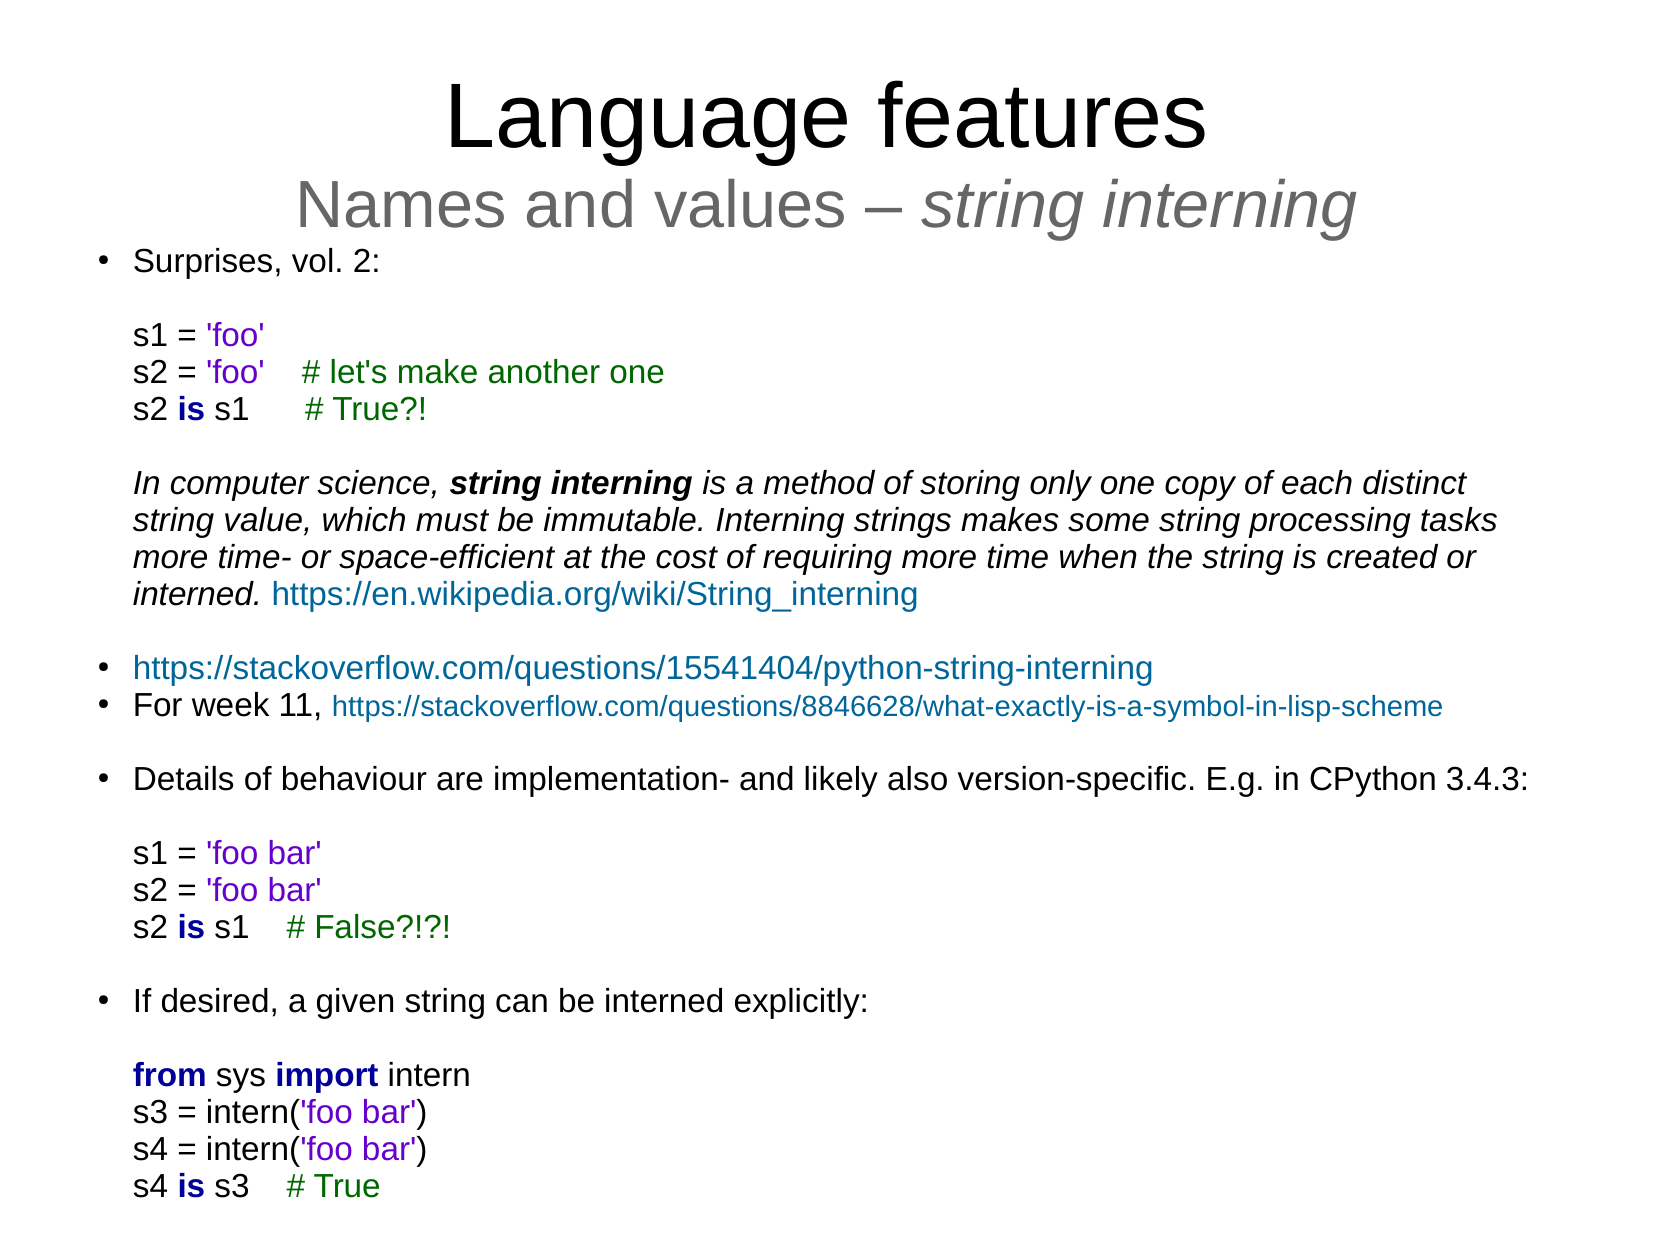

# Language features Names and values – string interning
Surprises, vol. 2:
s1 = 'foo'
s2 = 'foo' # let's make another one
s2 is s1 # True?!
In computer science, string interning is a method of storing only one copy of each distinct string value, which must be immutable. Interning strings makes some string processing tasks more time- or space-efficient at the cost of requiring more time when the string is created or interned. https://en.wikipedia.org/wiki/String_interning
https://stackoverflow.com/questions/15541404/python-string-interning
For week 11, https://stackoverflow.com/questions/8846628/what-exactly-is-a-symbol-in-lisp-scheme
Details of behaviour are implementation- and likely also version-specific. E.g. in CPython 3.4.3:
s1 = 'foo bar'
s2 = 'foo bar'
s2 is s1 # False?!?!
If desired, a given string can be interned explicitly:
from sys import intern
s3 = intern('foo bar')
s4 = intern('foo bar')
s4 is s3 # True